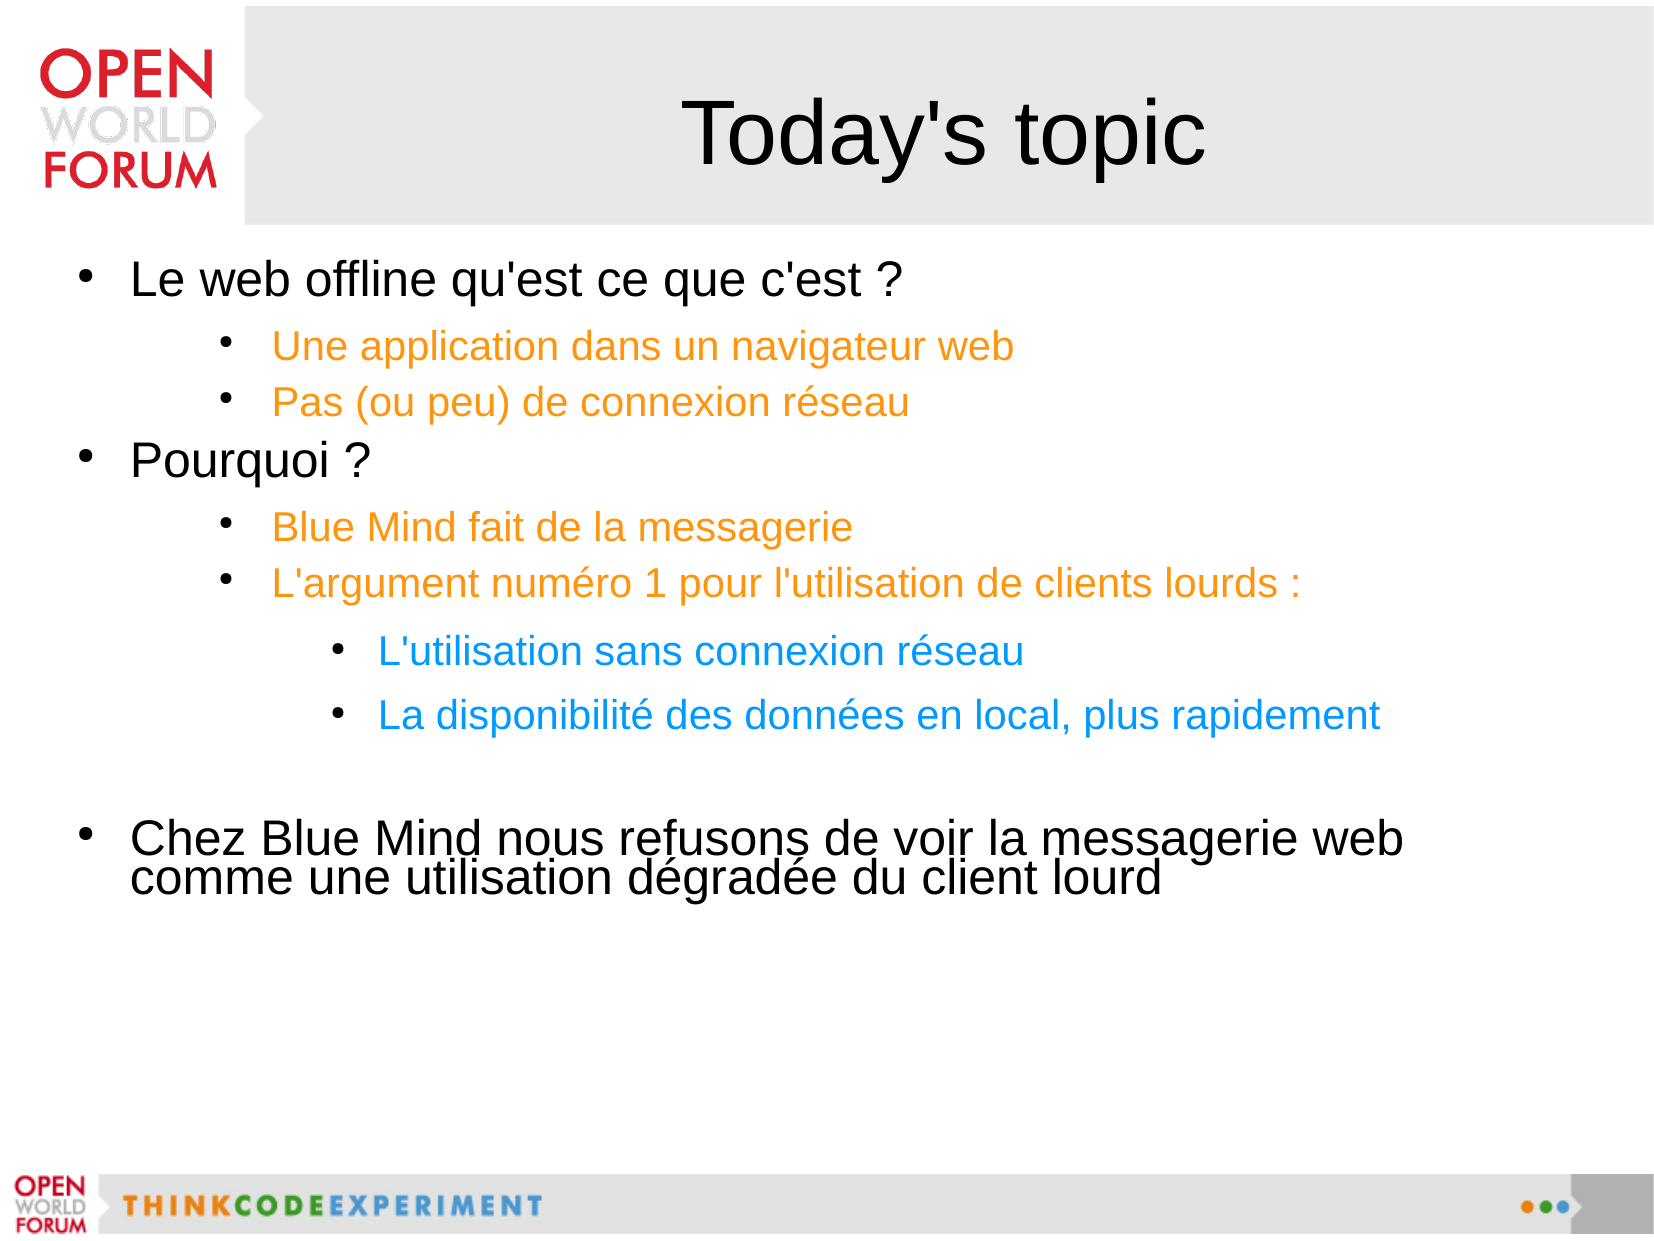

# Today's topic
Le web offline qu'est ce que c'est ?
Une application dans un navigateur web
Pas (ou peu) de connexion réseau
Pourquoi ?
Blue Mind fait de la messagerie
L'argument numéro 1 pour l'utilisation de clients lourds :
L'utilisation sans connexion réseau
La disponibilité des données en local, plus rapidement
Chez Blue Mind nous refusons de voir la messagerie web comme une utilisation dégradée du client lourd